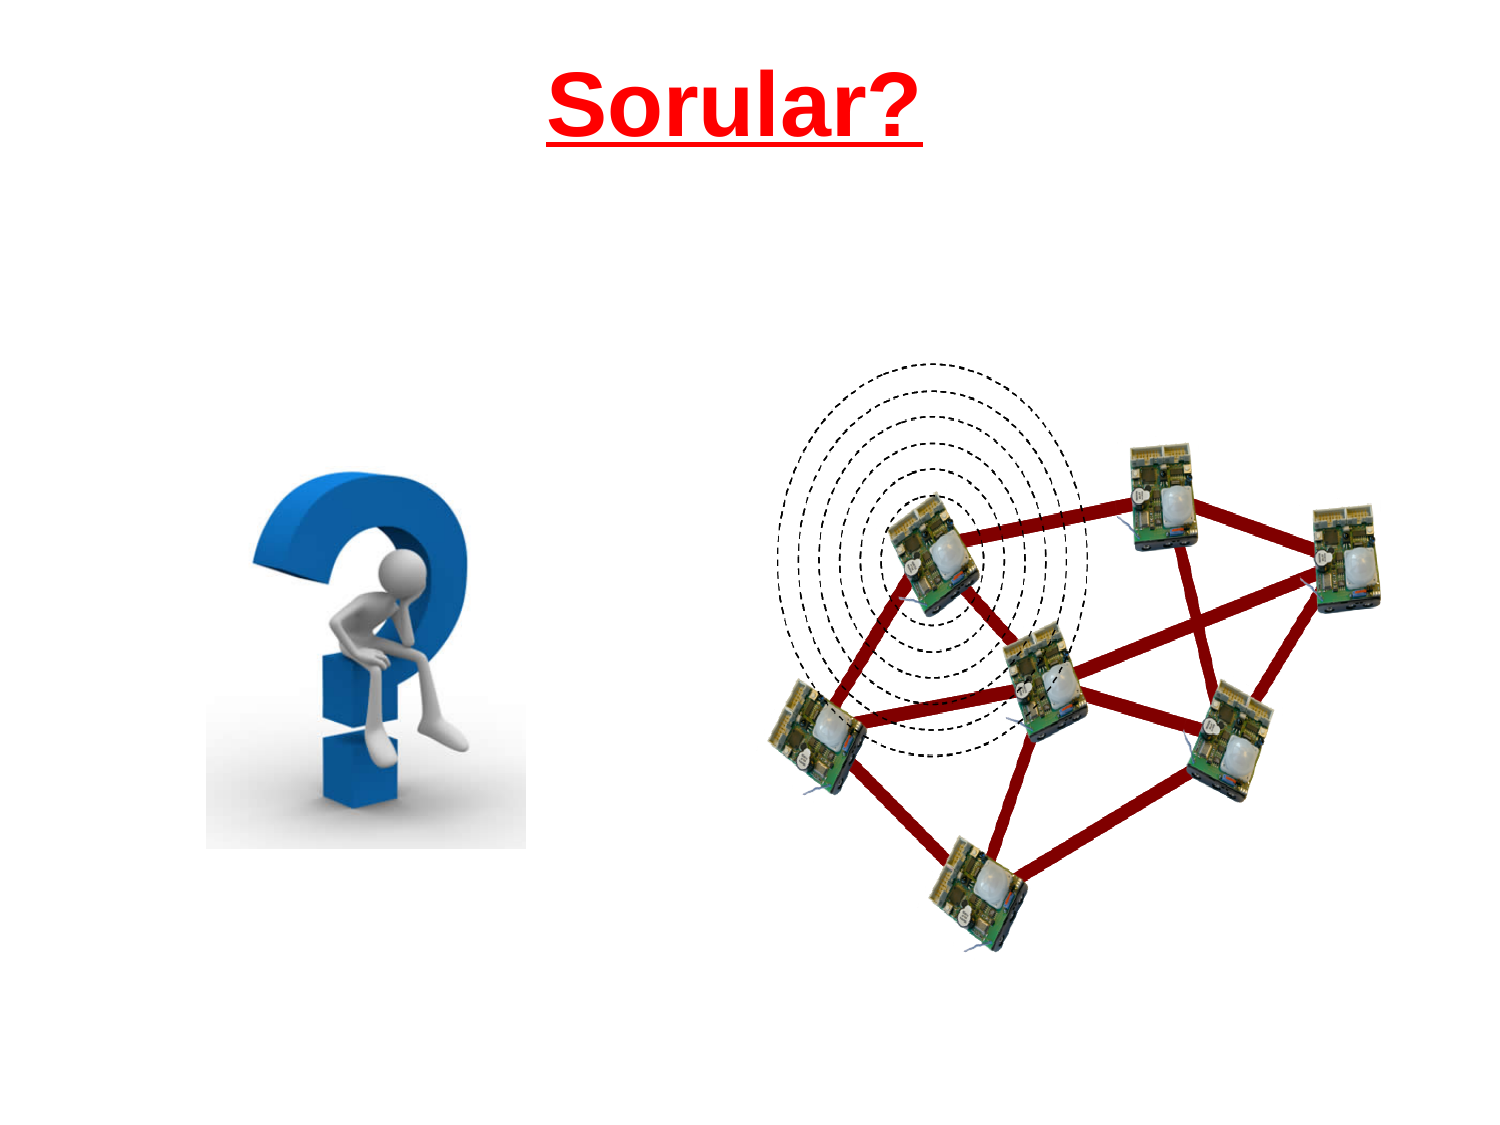

# Sorular?
10 Şubat 2010
Kablosuz Algılayıcı Ağları İçin TinyOS İle Uygulama Geliştirme
18